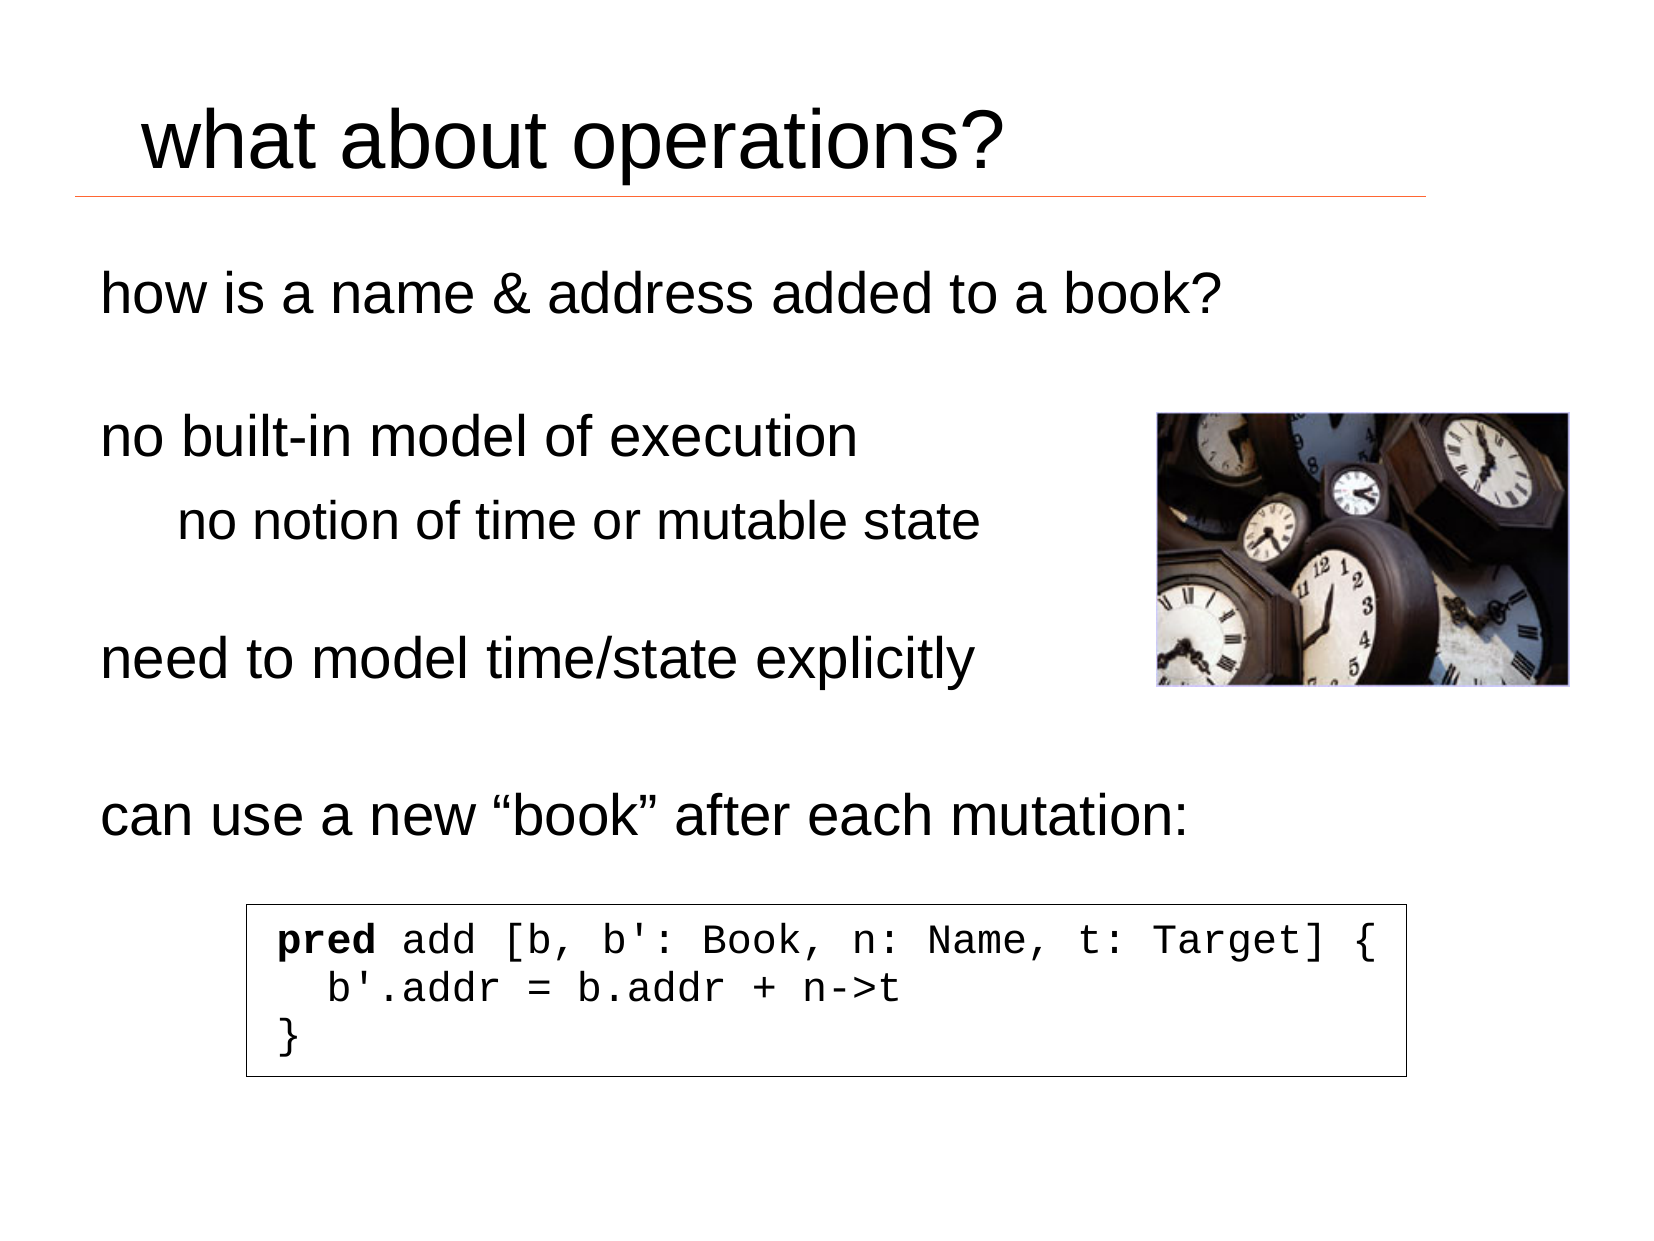

# what about operations?
how is a name & address added to a book?
no built-in model of execution
no notion of time or mutable state
need to model time/state explicitly
can use a new “book” after each mutation:
pred add [b, b': Book, n: Name, t: Target] {
 b'.addr = b.addr + n->t
}